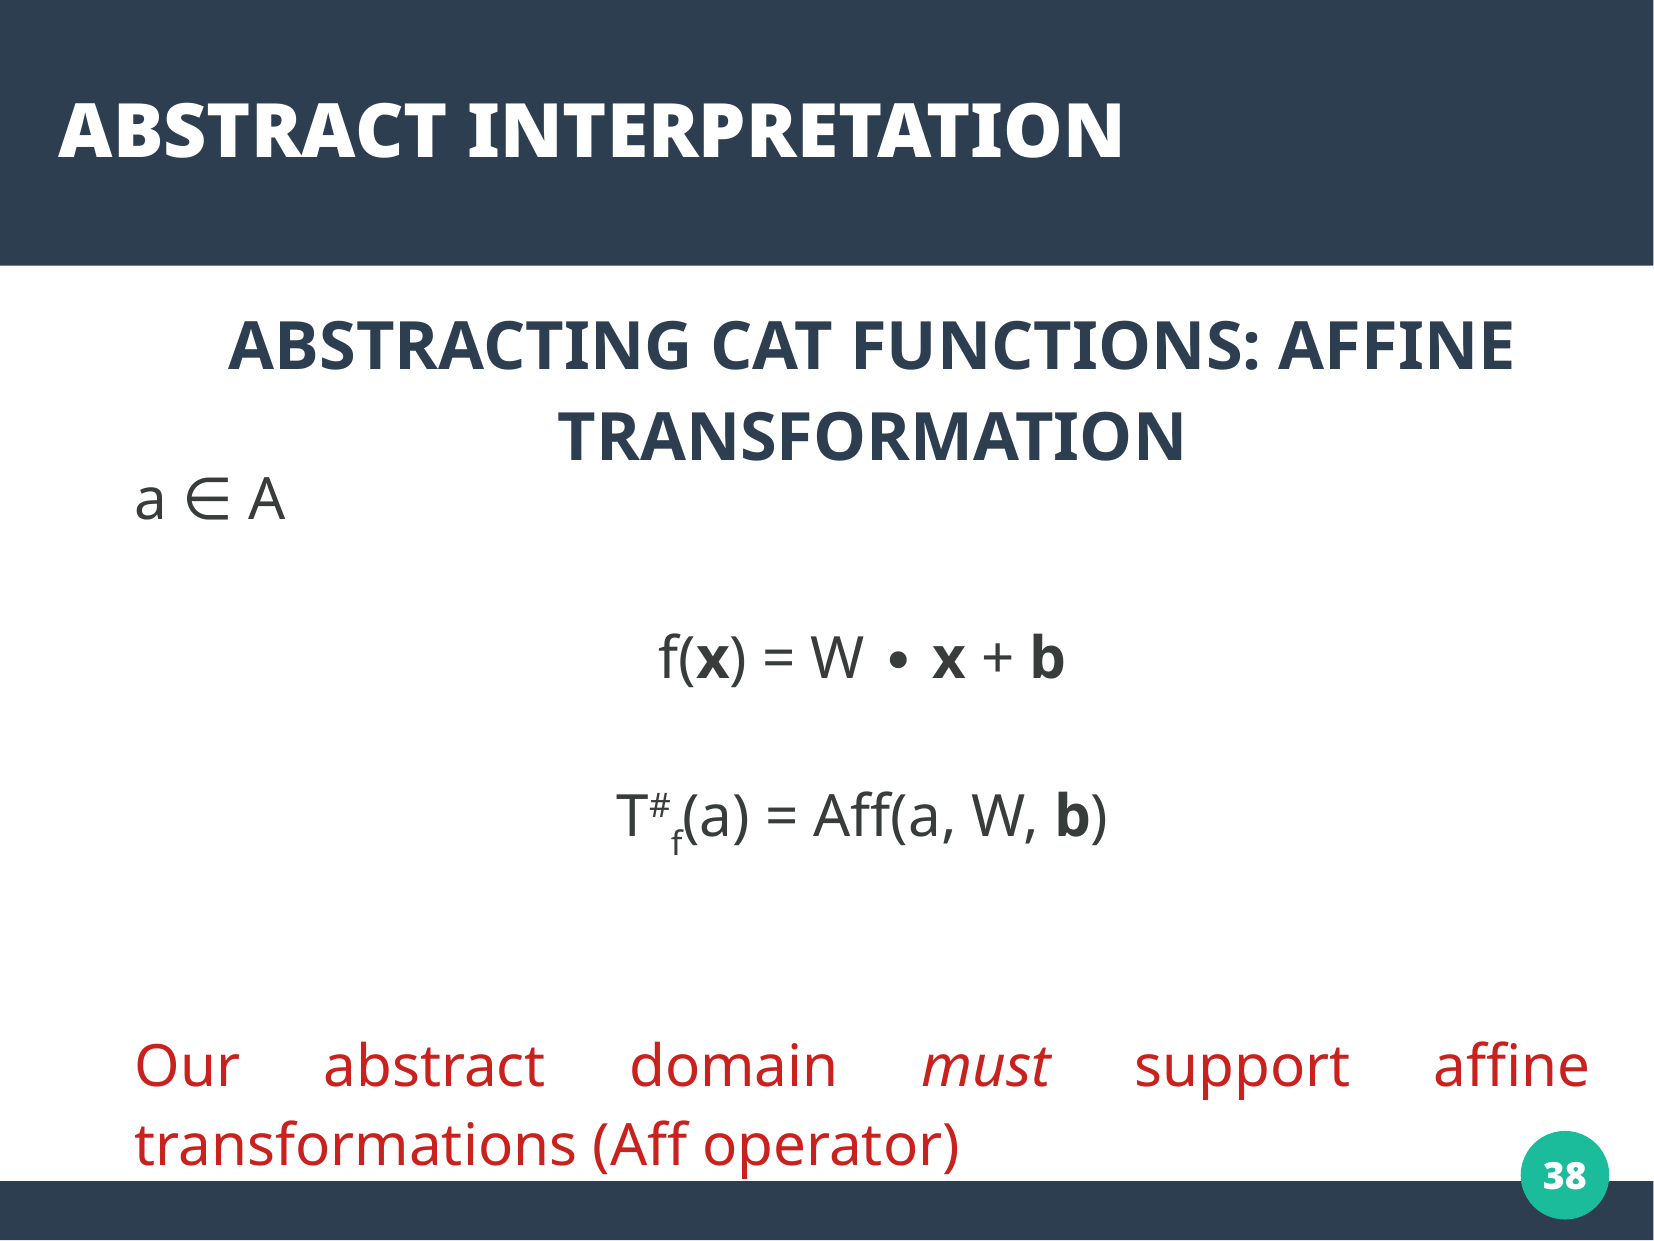

# ABSTRACT INTERPRETATION
ABSTRACTING CAT FUNCTIONS: AFFINE TRANSFORMATION
a ∈ A
f(x) = W ∙ x + b
T#f(a) = Aff(a, W, b)
Our abstract domain must support affine transformations (Aff operator)
38